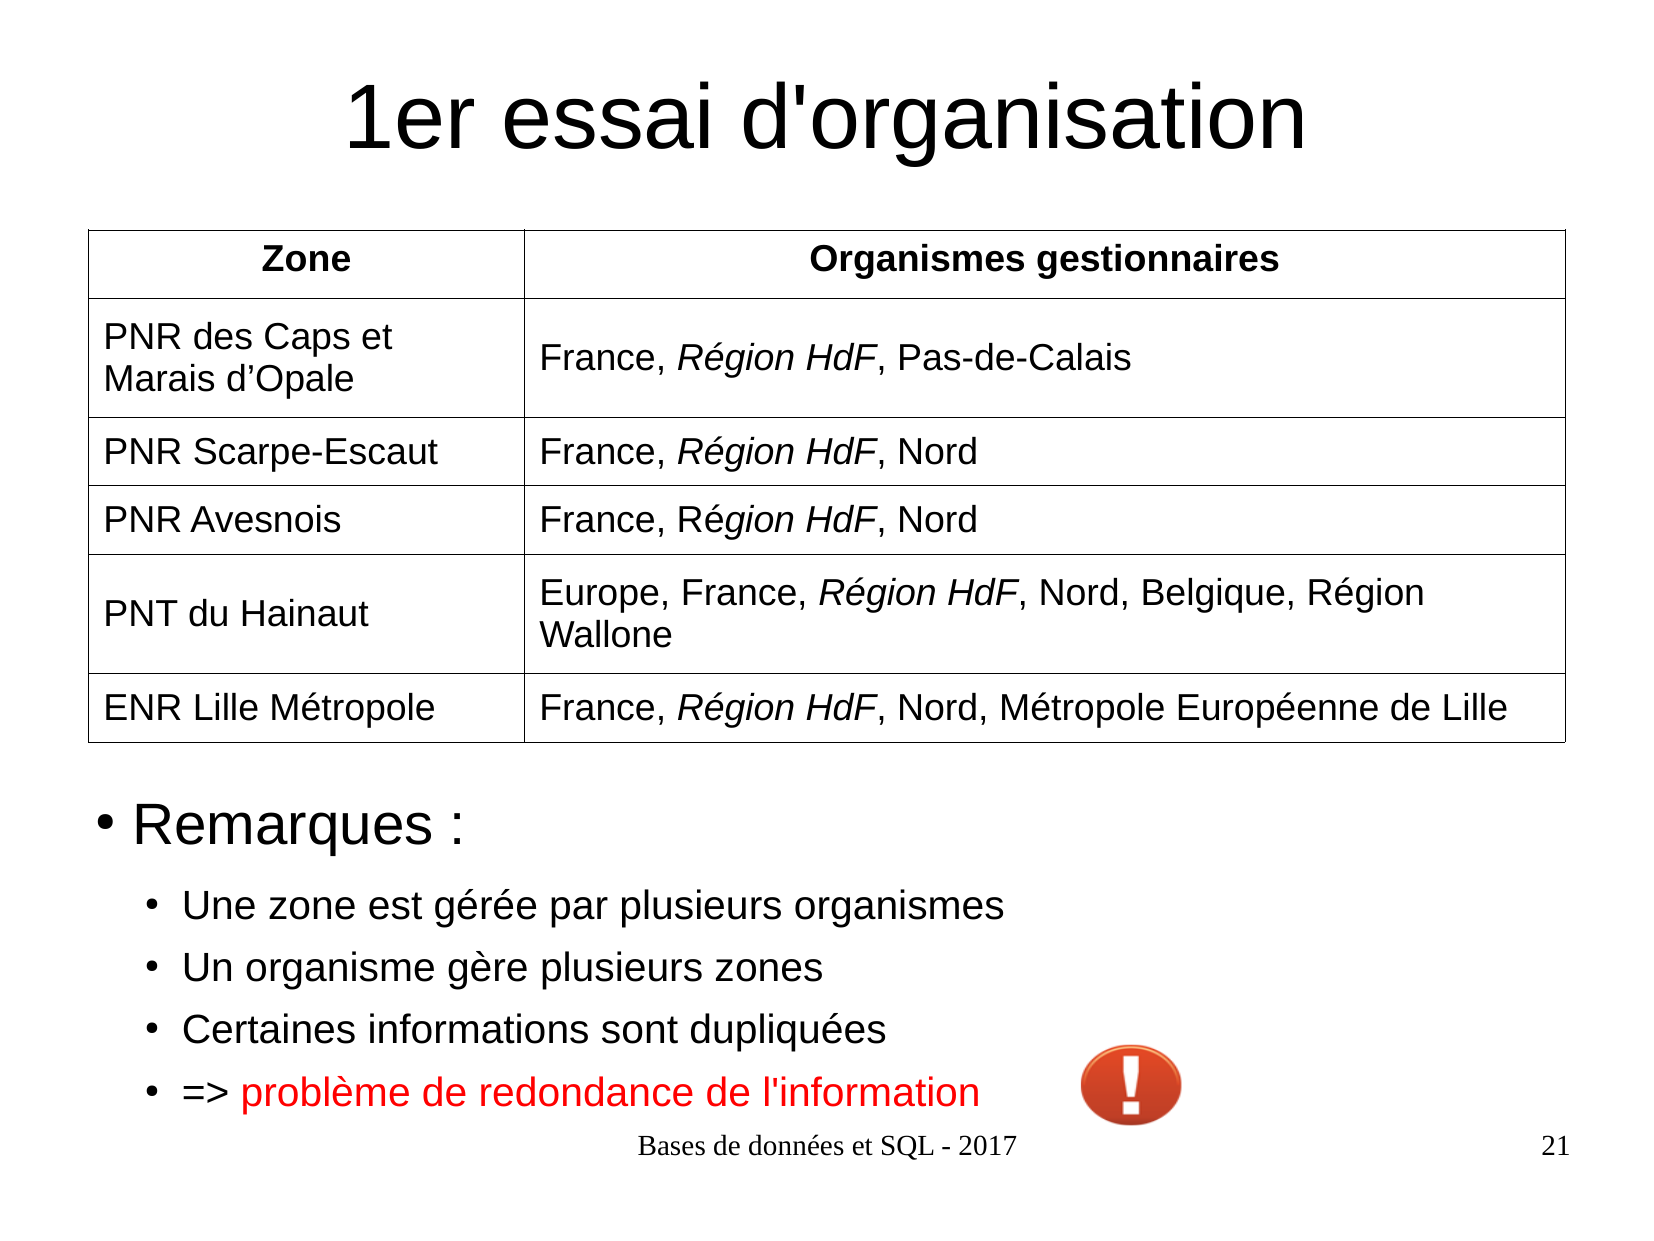

# 1er essai d'organisation
| Zone | Organismes gestionnaires |
| --- | --- |
| PNR des Caps et Marais d’Opale | France, Région HdF, Pas-de-Calais |
| PNR Scarpe-Escaut | France, Région HdF, Nord |
| PNR Avesnois | France, Région HdF, Nord |
| PNT du Hainaut | Europe, France, Région HdF, Nord, Belgique, Région Wallone |
| ENR Lille Métropole | France, Région HdF, Nord, Métropole Européenne de Lille |
Remarques :
Une zone est gérée par plusieurs organismes
Un organisme gère plusieurs zones
Certaines informations sont dupliquées
=> problème de redondance de l'information
Bases de données et SQL - 2017
21